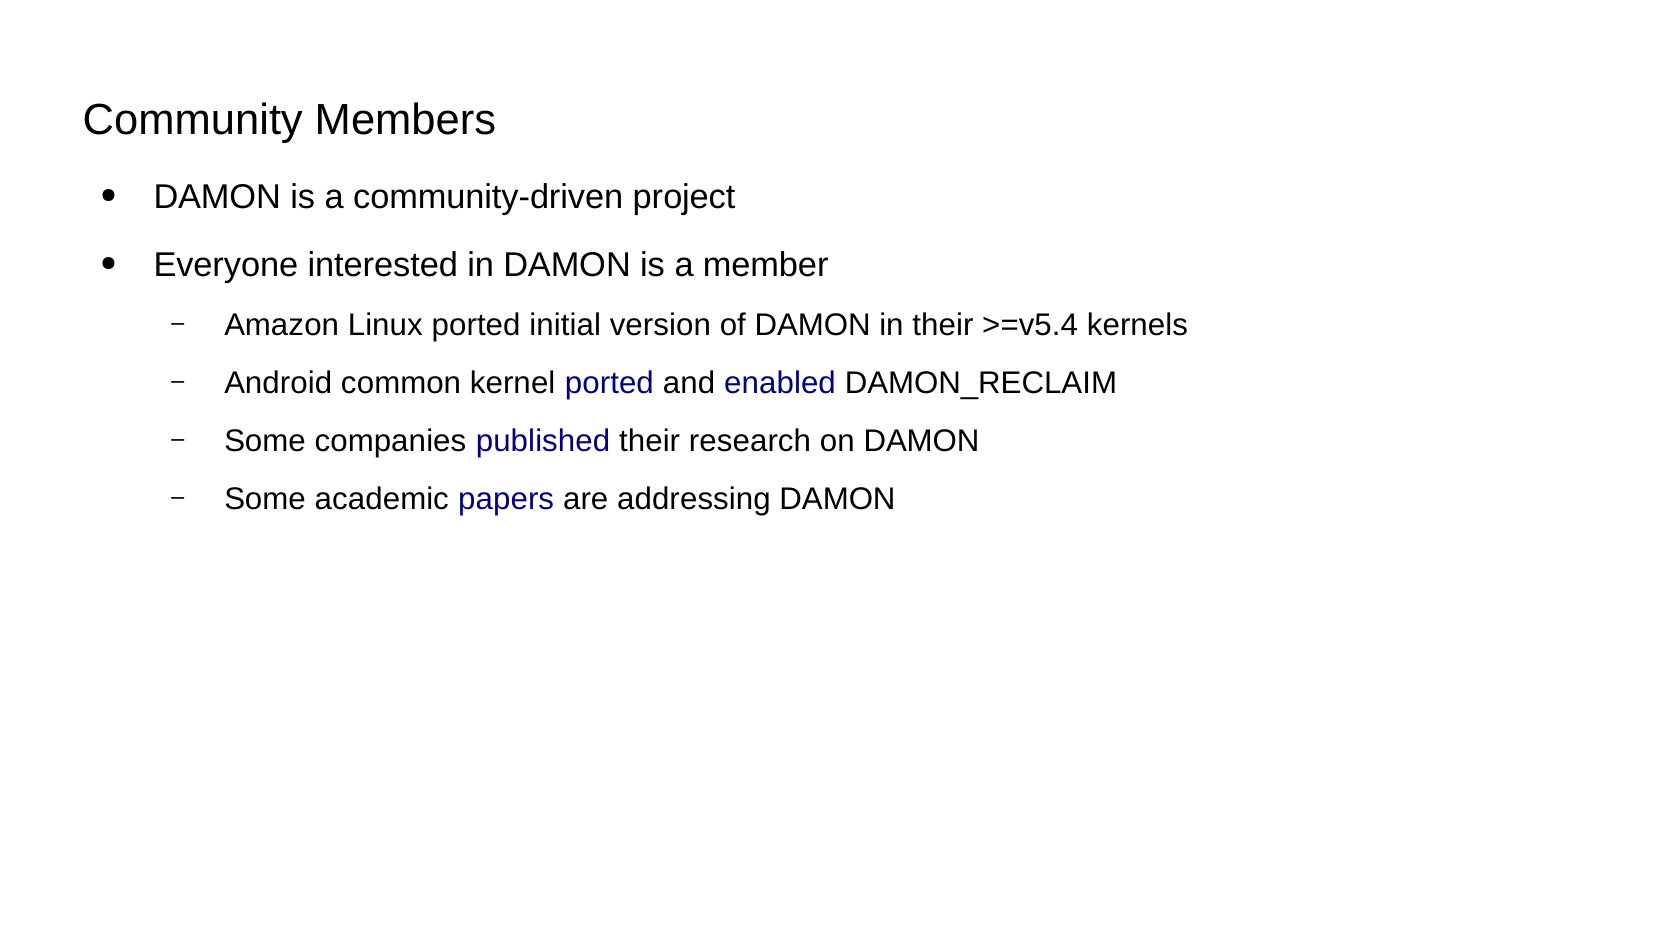

# Community Members
DAMON is a community-driven project
Everyone interested in DAMON is a member
Amazon Linux ported initial version of DAMON in their >=v5.4 kernels
Android common kernel ported and enabled DAMON_RECLAIM
Some companies published their research on DAMON
Some academic papers are addressing DAMON